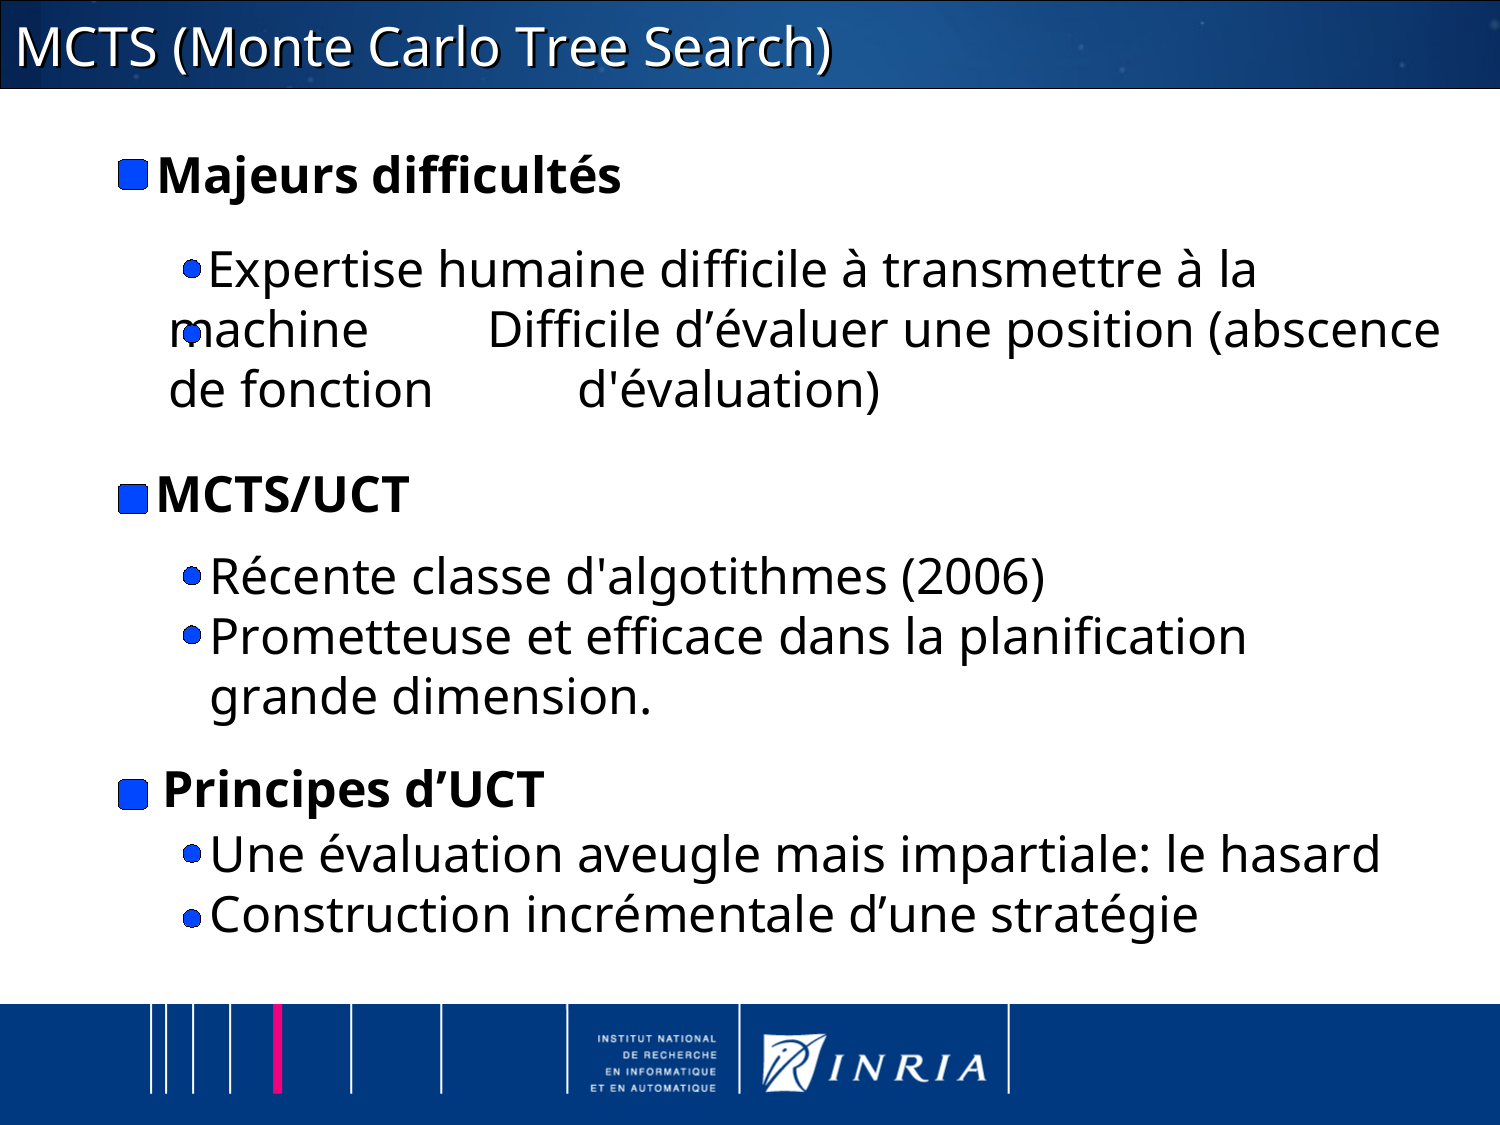

MCTS (Monte Carlo Tree Search)
Majeurs difficultés
 Expertise humaine difficile à transmettre à la machine Difficile d’évaluer une position (abscence de fonction d'évaluation)
MCTS/UCT
Récente classe d'algotithmes (2006)
Prometteuse et efficace dans la planification
grande dimension.
Principes d’UCT
Une évaluation aveugle mais impartiale: le hasard
Construction incrémentale d’une stratégie